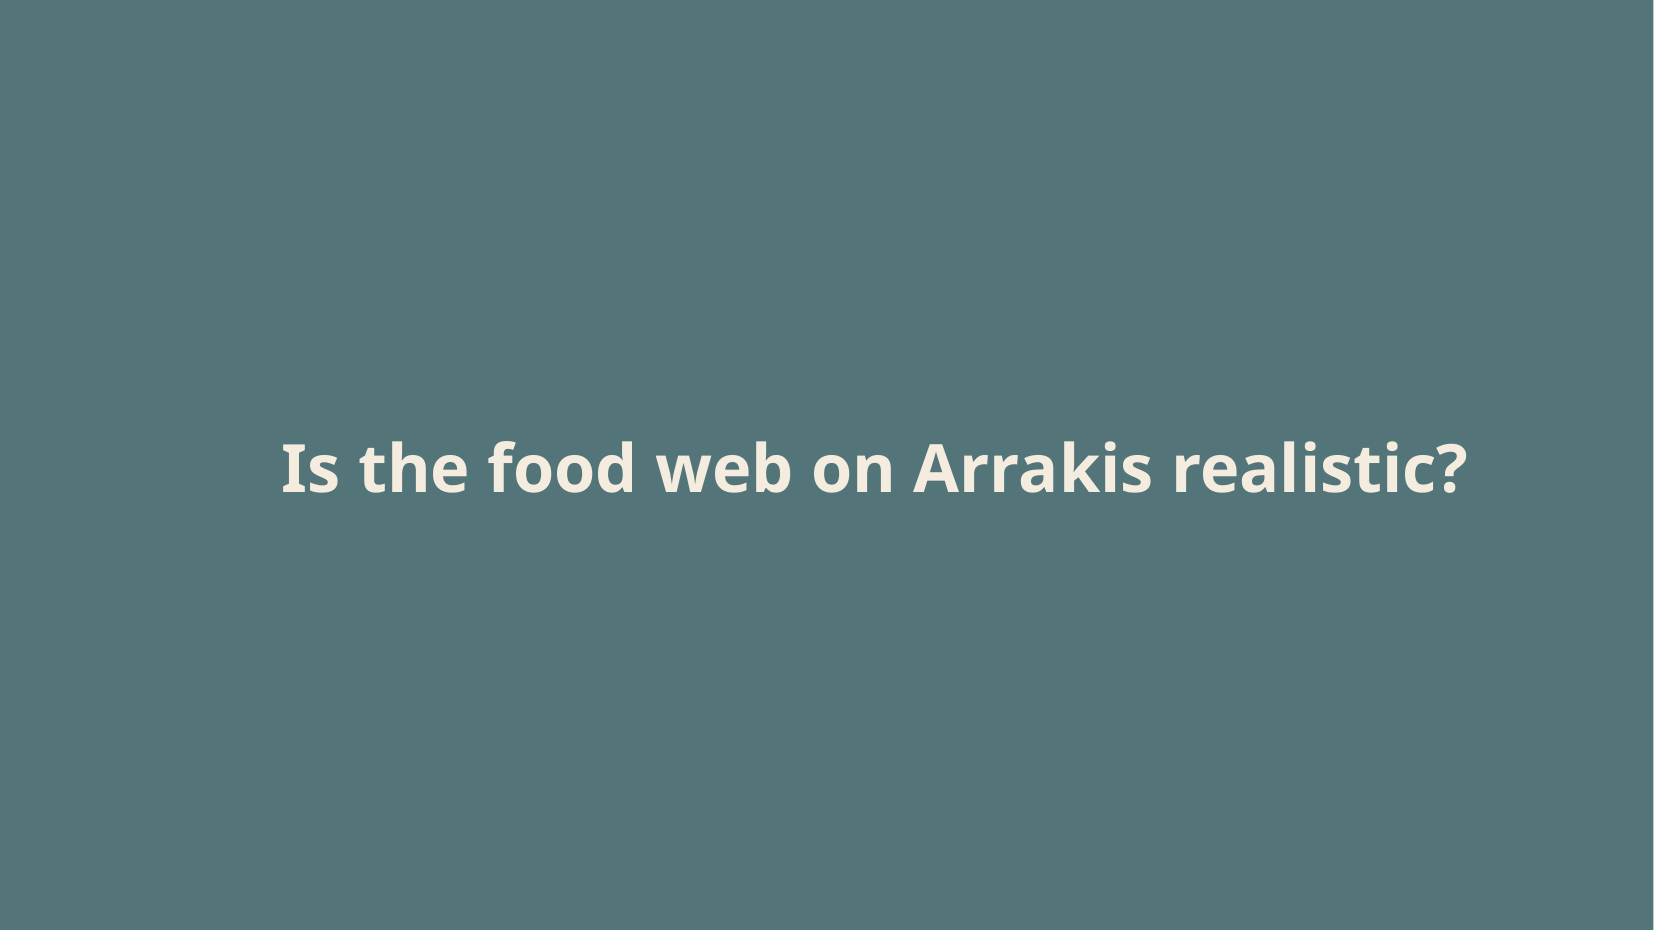

Is the food web on Arrakis realistic?